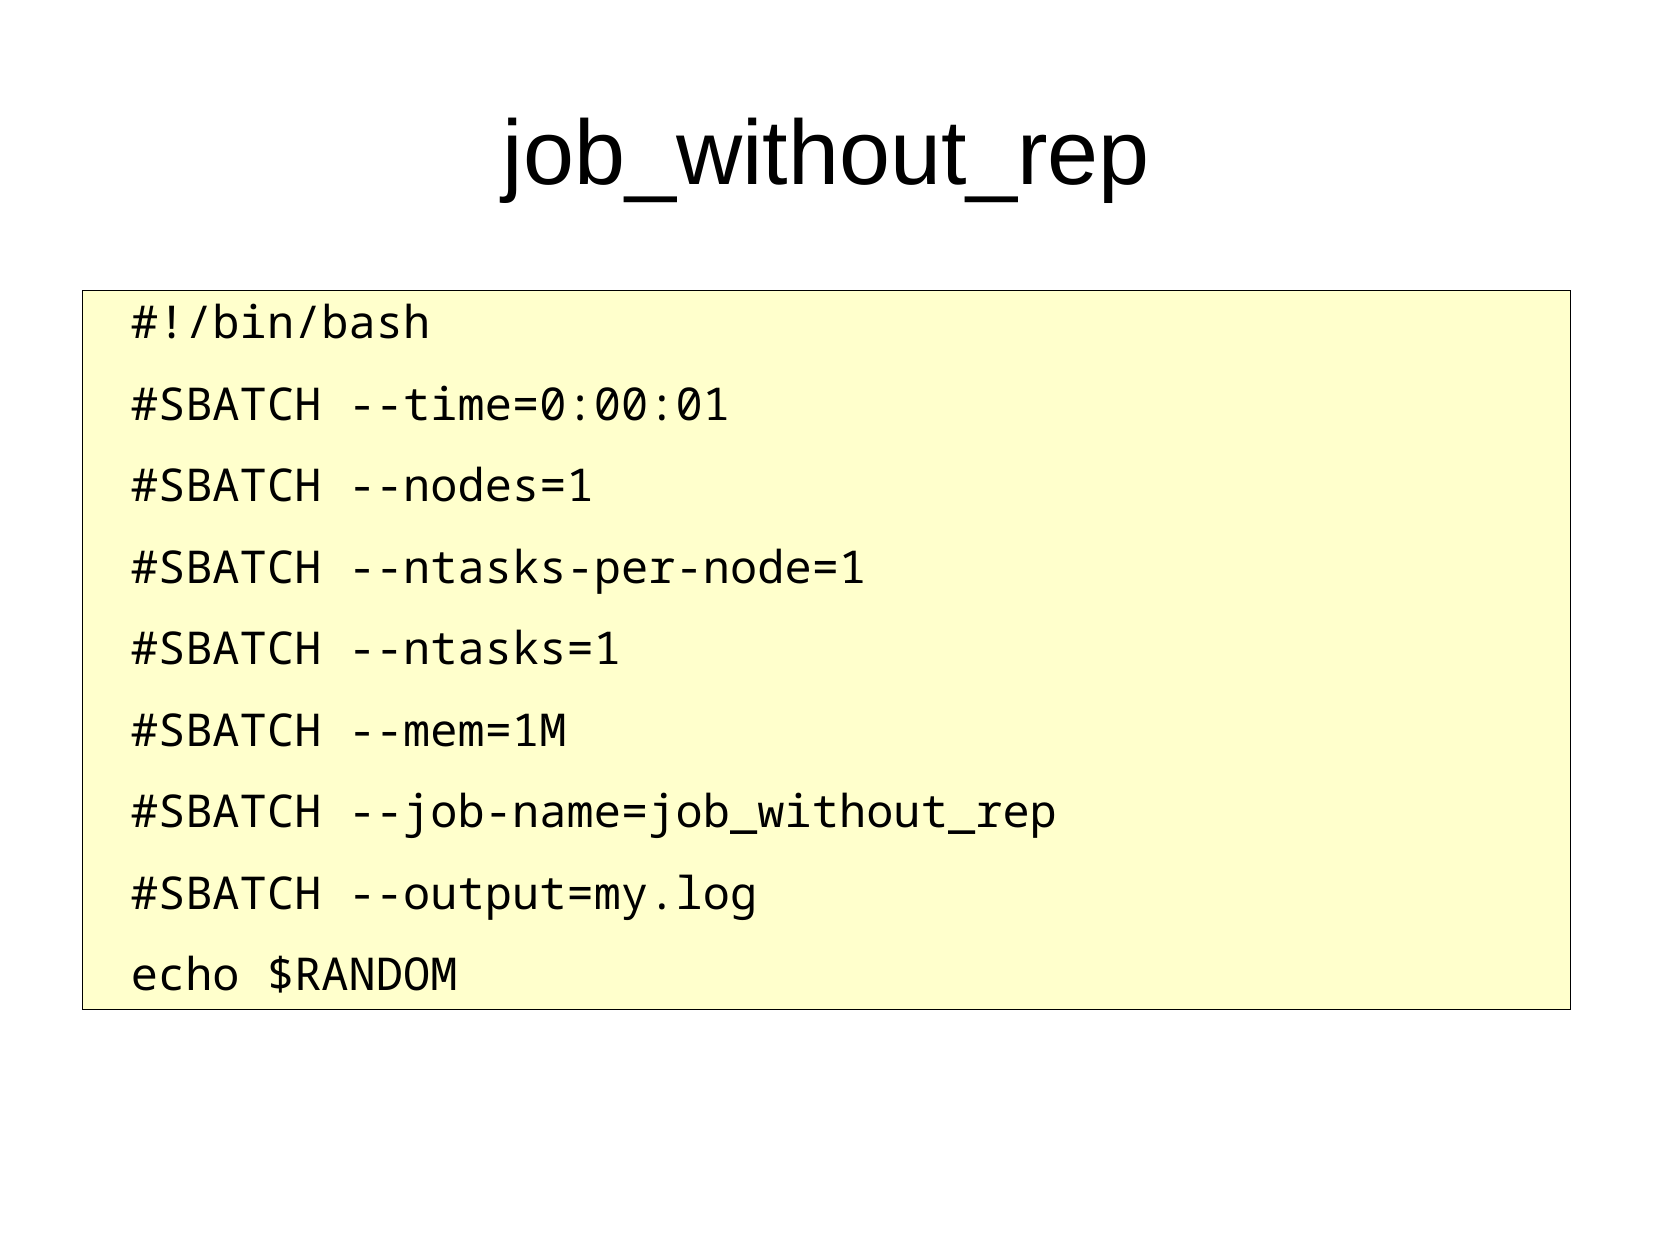

# job_without_rep
#!/bin/bash
#SBATCH --time=0:00:01
#SBATCH --nodes=1
#SBATCH --ntasks-per-node=1
#SBATCH --ntasks=1
#SBATCH --mem=1M
#SBATCH --job-name=job_without_rep
#SBATCH --output=my.log
echo $RANDOM